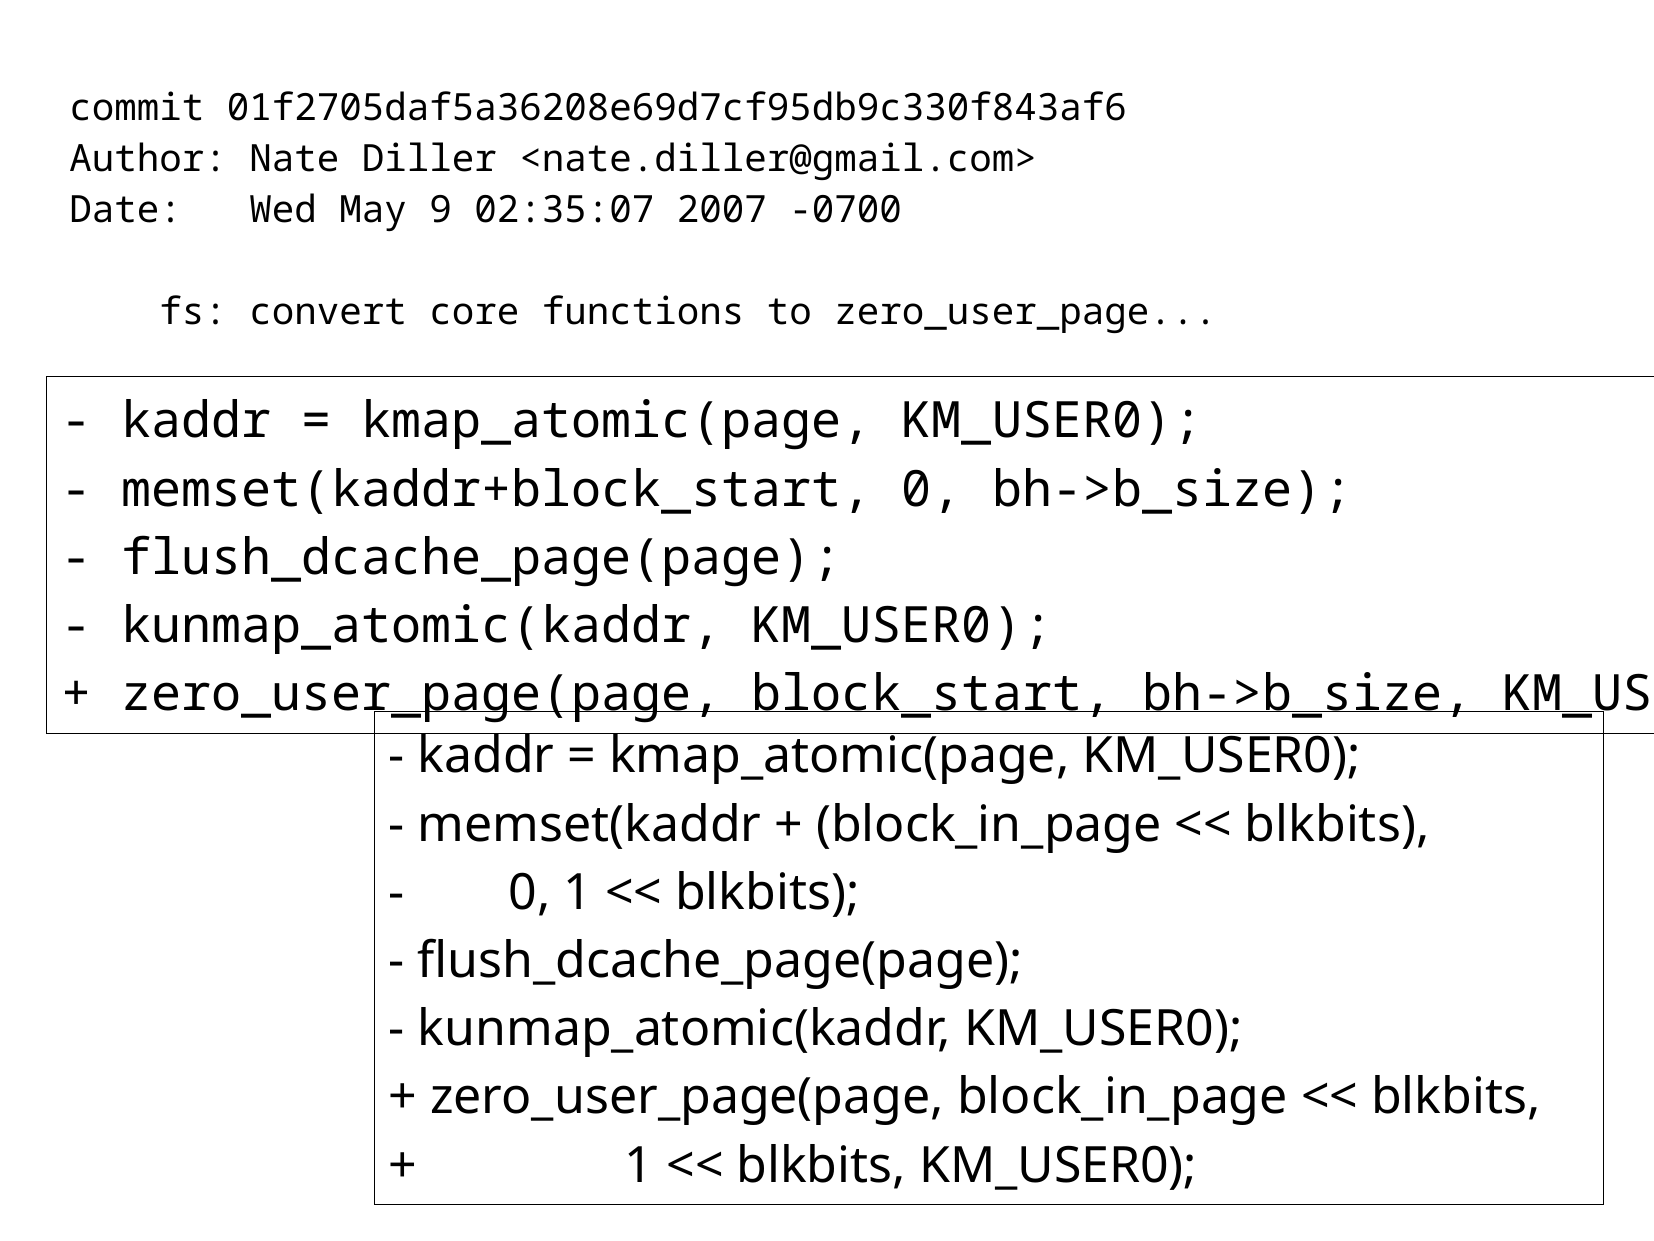

commit 01f2705daf5a36208e69d7cf95db9c330f843af6
Author: Nate Diller <nate.diller@gmail.com>
Date: Wed May 9 02:35:07 2007 -0700
 fs: convert core functions to zero_user_page...
- kaddr = kmap_atomic(page, KM_USER0);
- memset(kaddr+block_start, 0, bh->b_size);
- flush_dcache_page(page);
- kunmap_atomic(kaddr, KM_USER0);
+ zero_user_page(page, block_start, bh->b_size, KM_USER0);
- kaddr = kmap_atomic(page, KM_USER0);
- memset(kaddr + (block_in_page << blkbits),
- 0, 1 << blkbits);
- flush_dcache_page(page);
- kunmap_atomic(kaddr, KM_USER0);
+ zero_user_page(page, block_in_page << blkbits,
+ 1 << blkbits, KM_USER0);